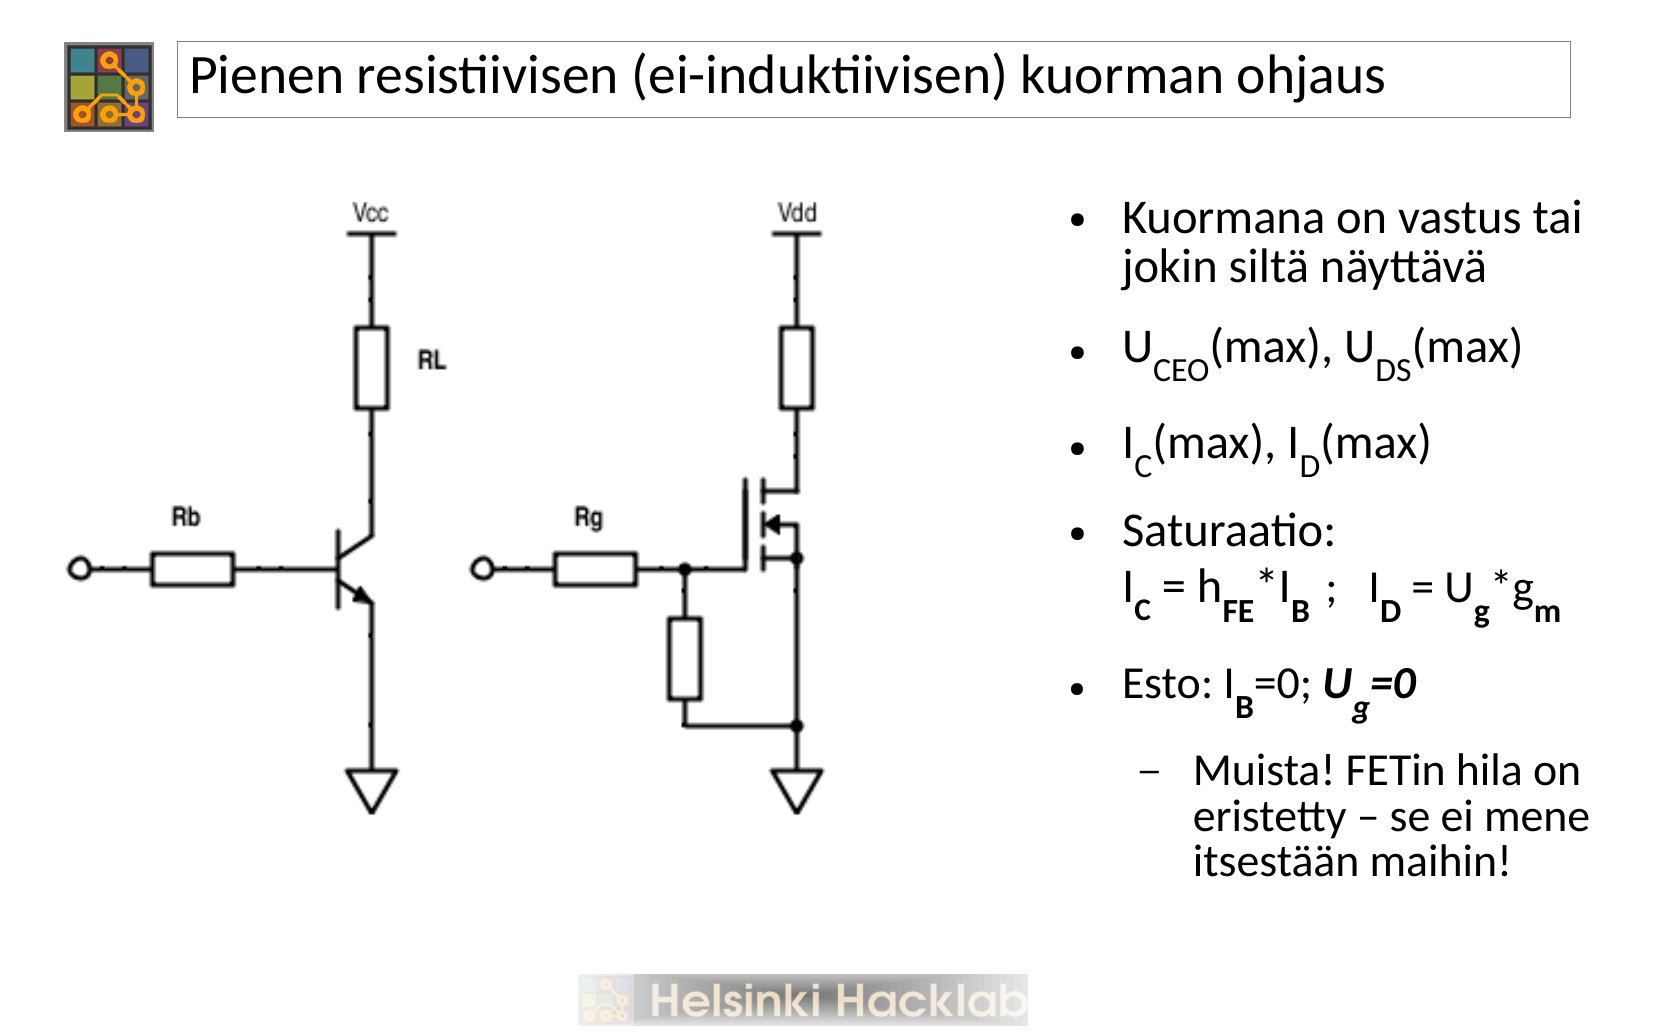

# Pienen resistiivisen (ei-induktiivisen) kuorman ohjaus
Kuormana on vastus tai jokin siltä näyttävä
UCEO(max), UDS(max)
IC(max), ID(max)
Saturaatio:
IC = hFE*IB ; ID = Ug*gm
Esto: IB=0; Ug=0
Muista! FETin hila on eristetty – se ei mene itsestään maihin!